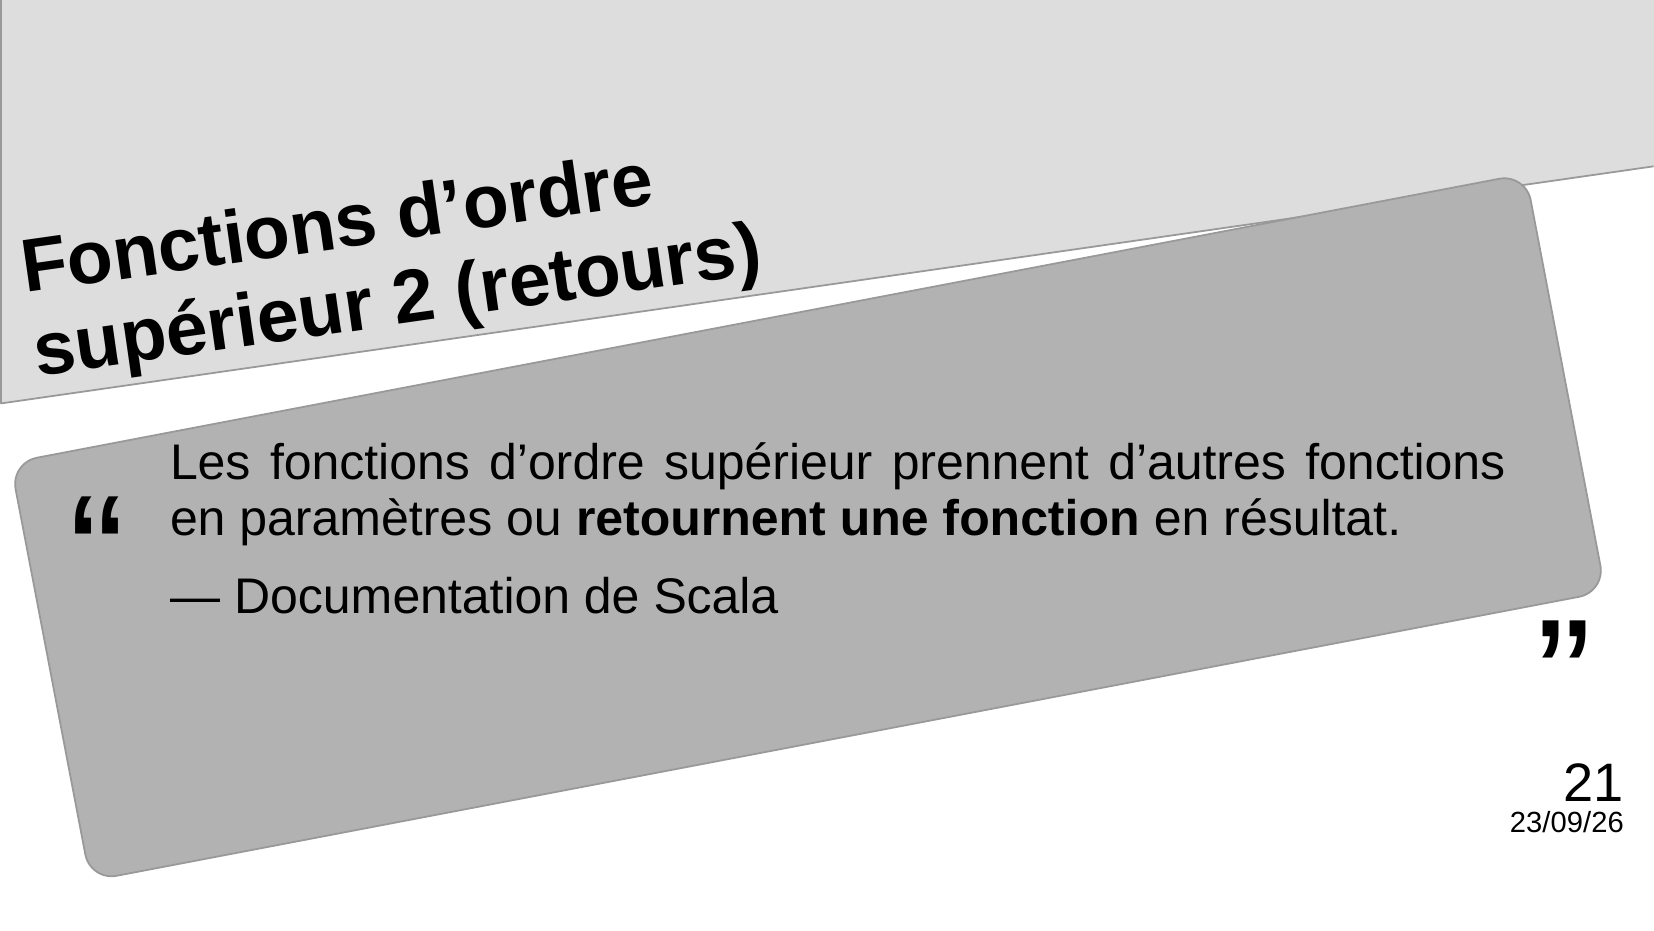

# Fonctions d’ordre supérieur 2 (retours)
Les fonctions d’ordre supérieur prennent d’autres fonctions en paramètres ou retournent une fonction en résultat.
— Documentation de Scala
21